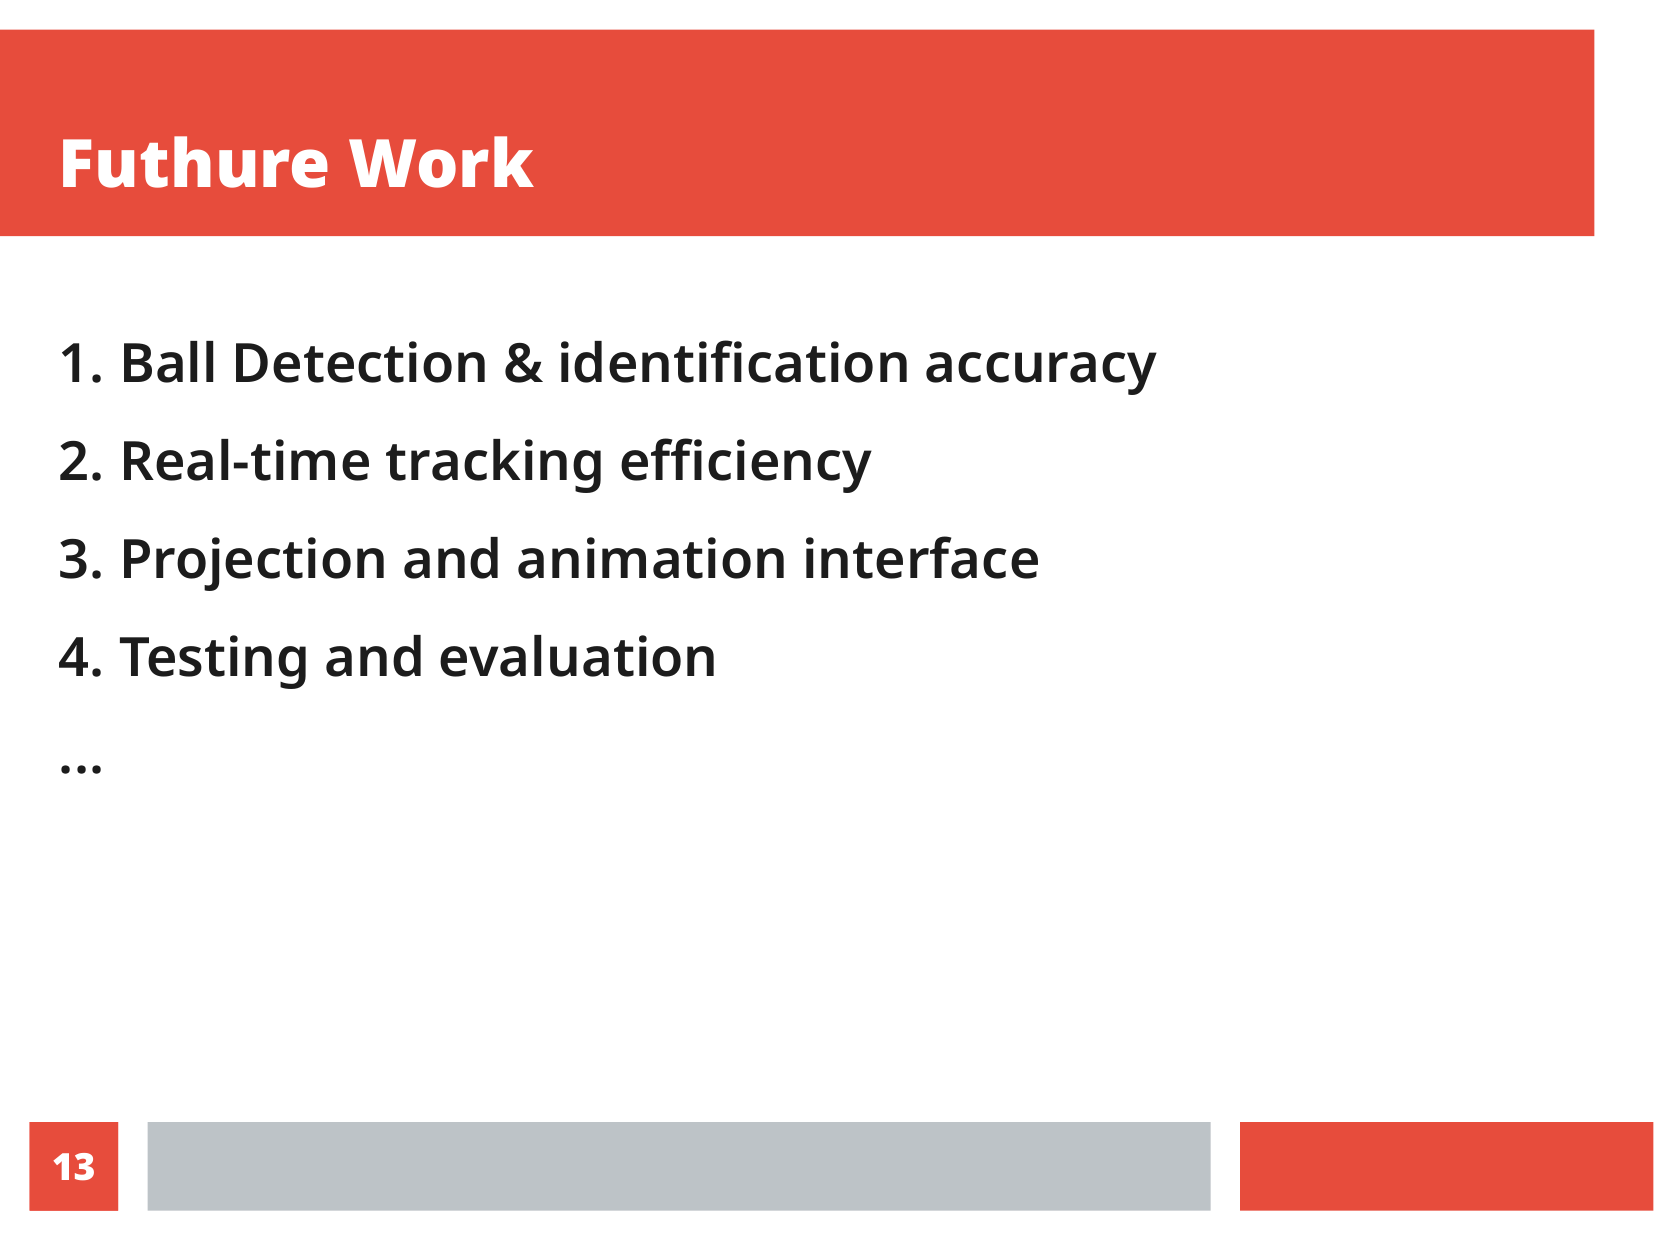

# Futhure Work
1. Ball Detection & identification accuracy
2. Real-time tracking efficiency
3. Projection and animation interface
4. Testing and evaluation
...
13